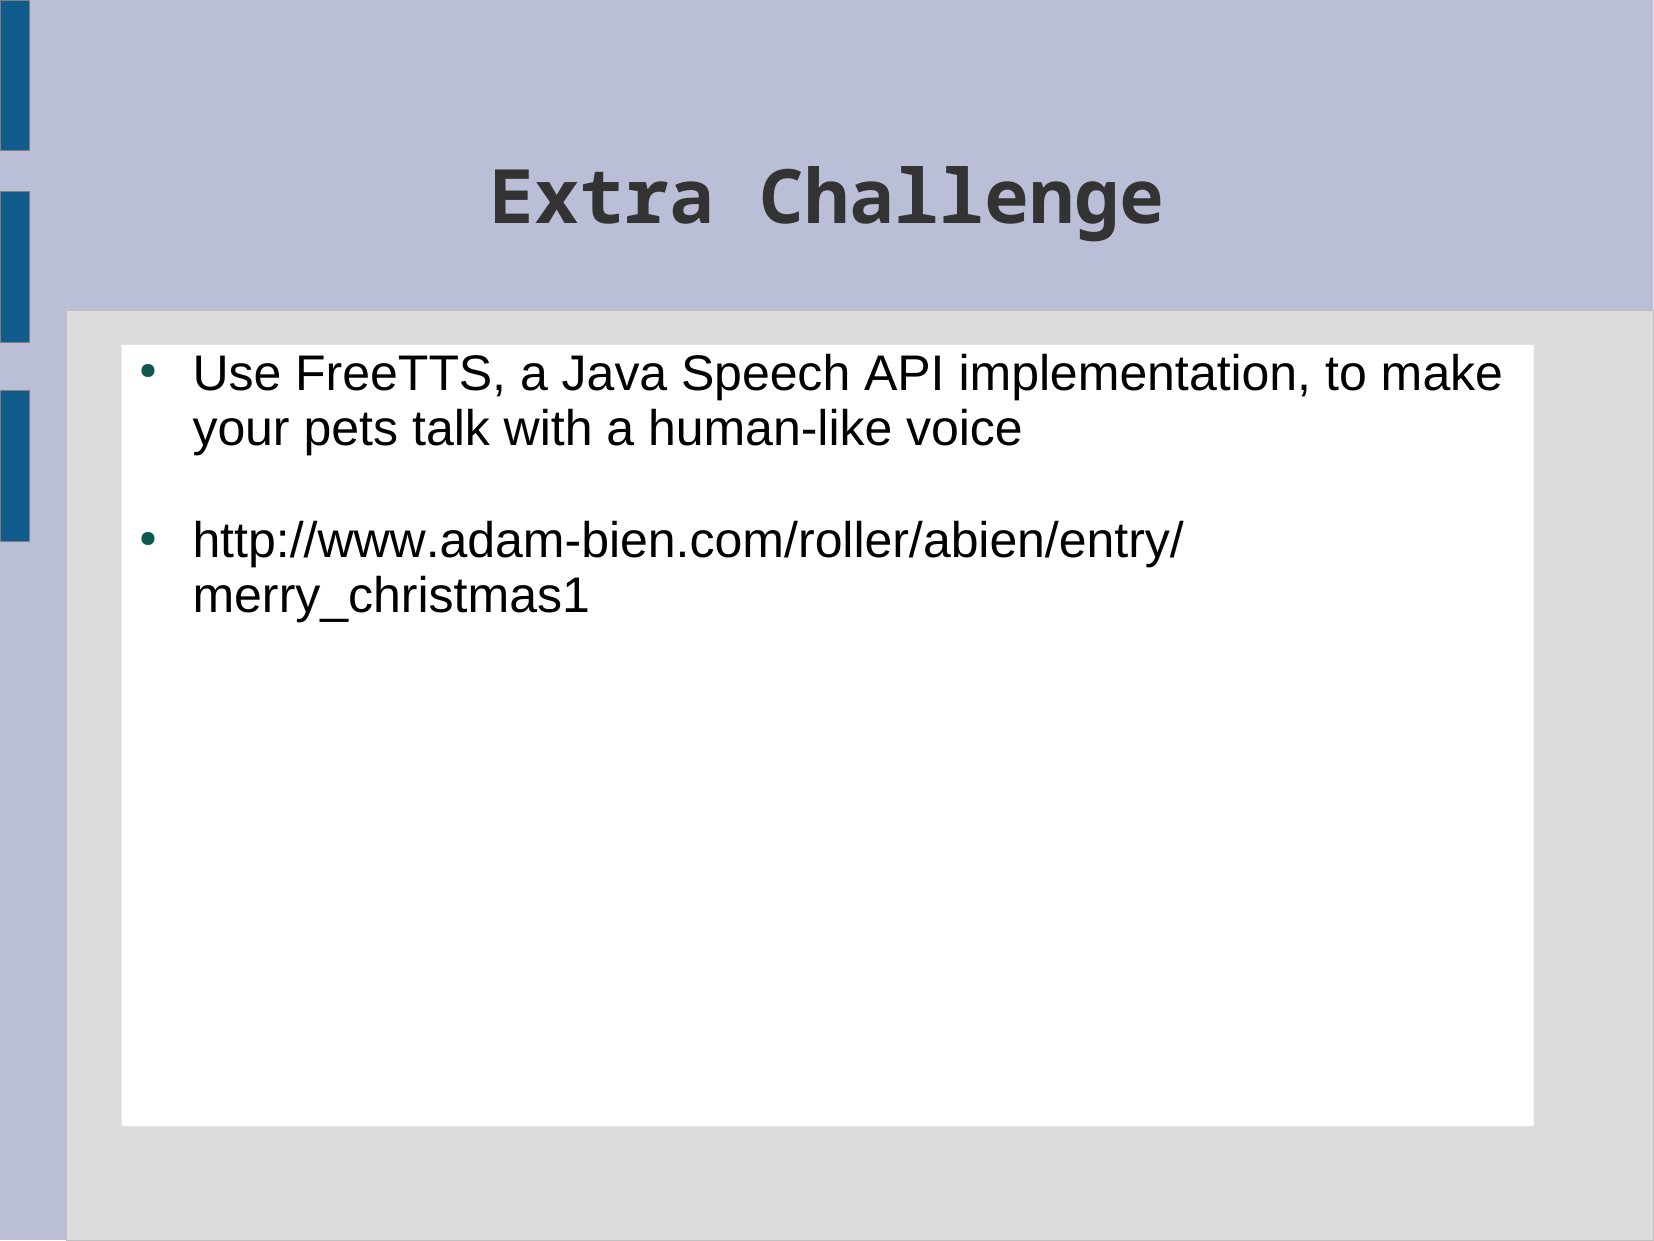

# Extra Challenge
Use FreeTTS, a Java Speech API implementation, to make your pets talk with a human-like voice
http://www.adam-bien.com/roller/abien/entry/merry_christmas1